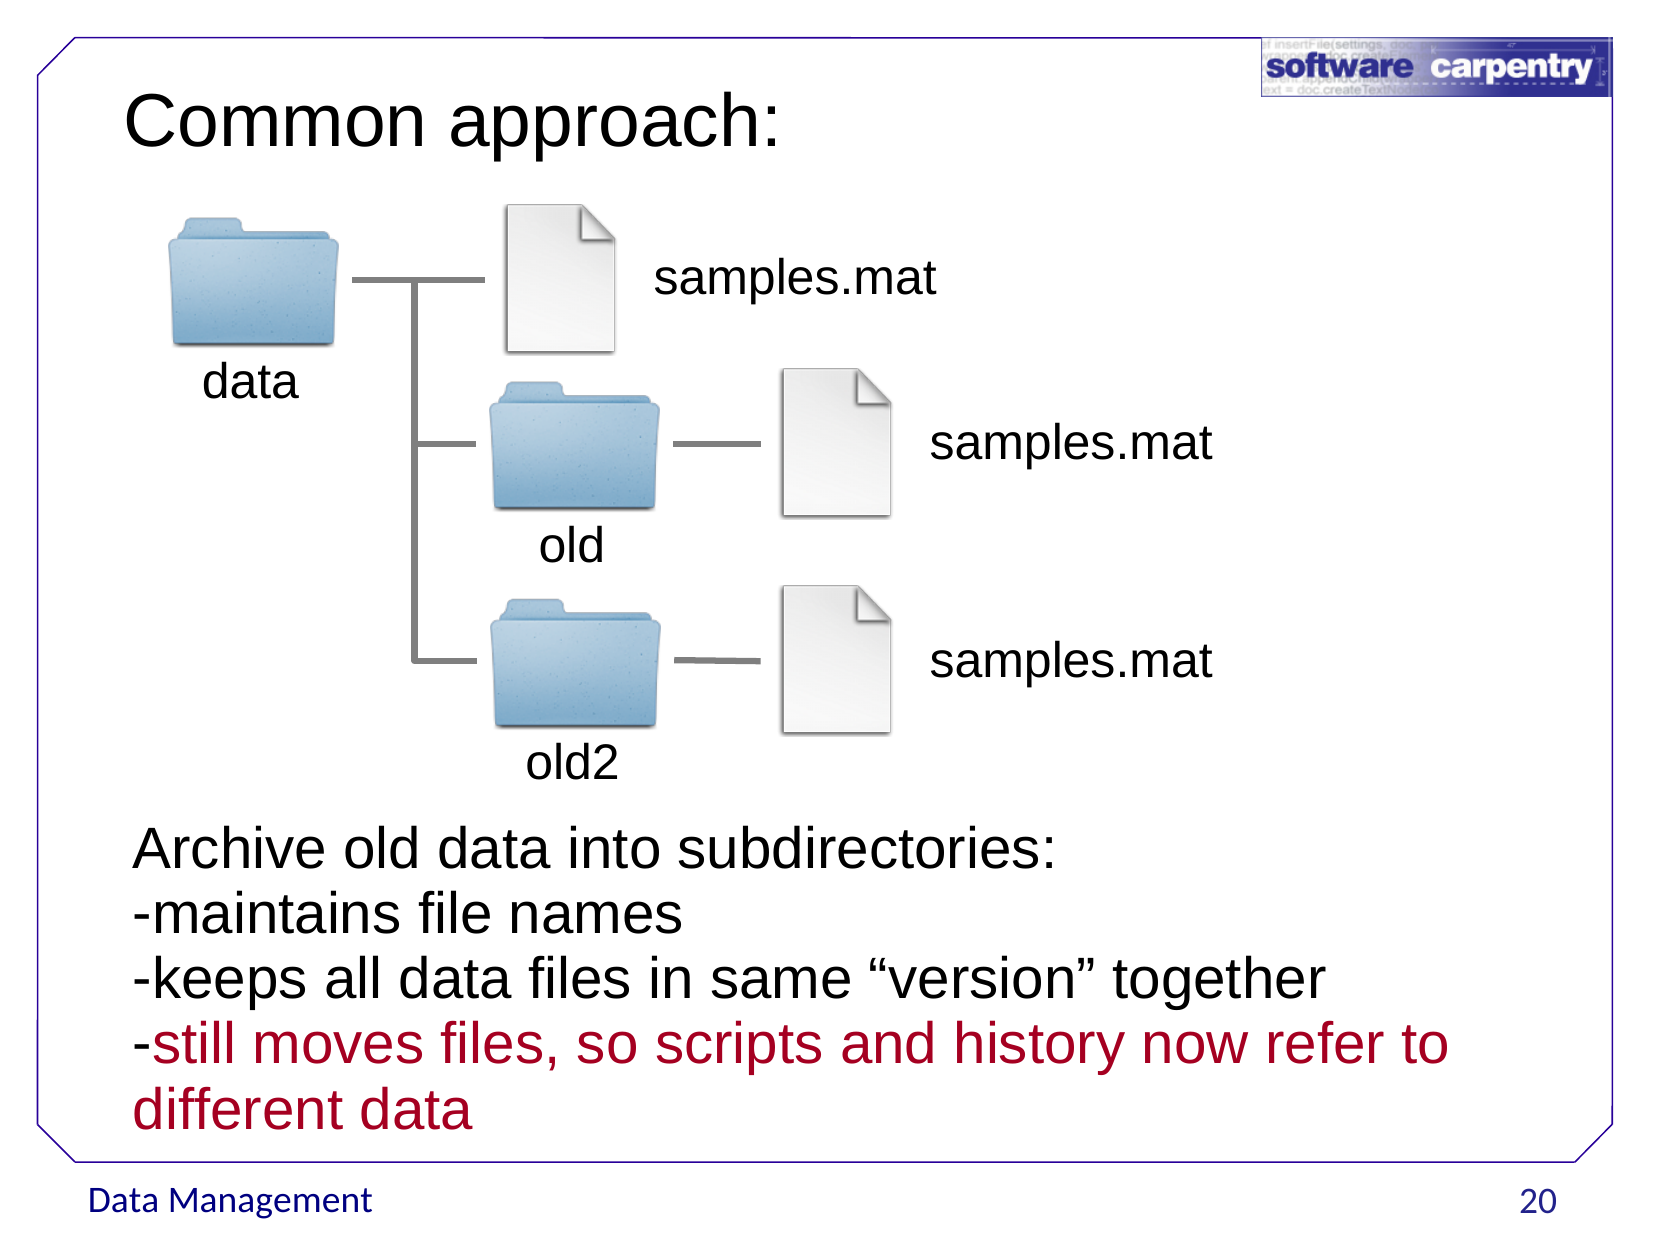

Common approach:
samples.mat
data
samples.mat
old
samples.mat
old2
Archive old data into subdirectories:
maintains file names
keeps all data files in same “version” together
still moves files, so scripts and history now refer to different data